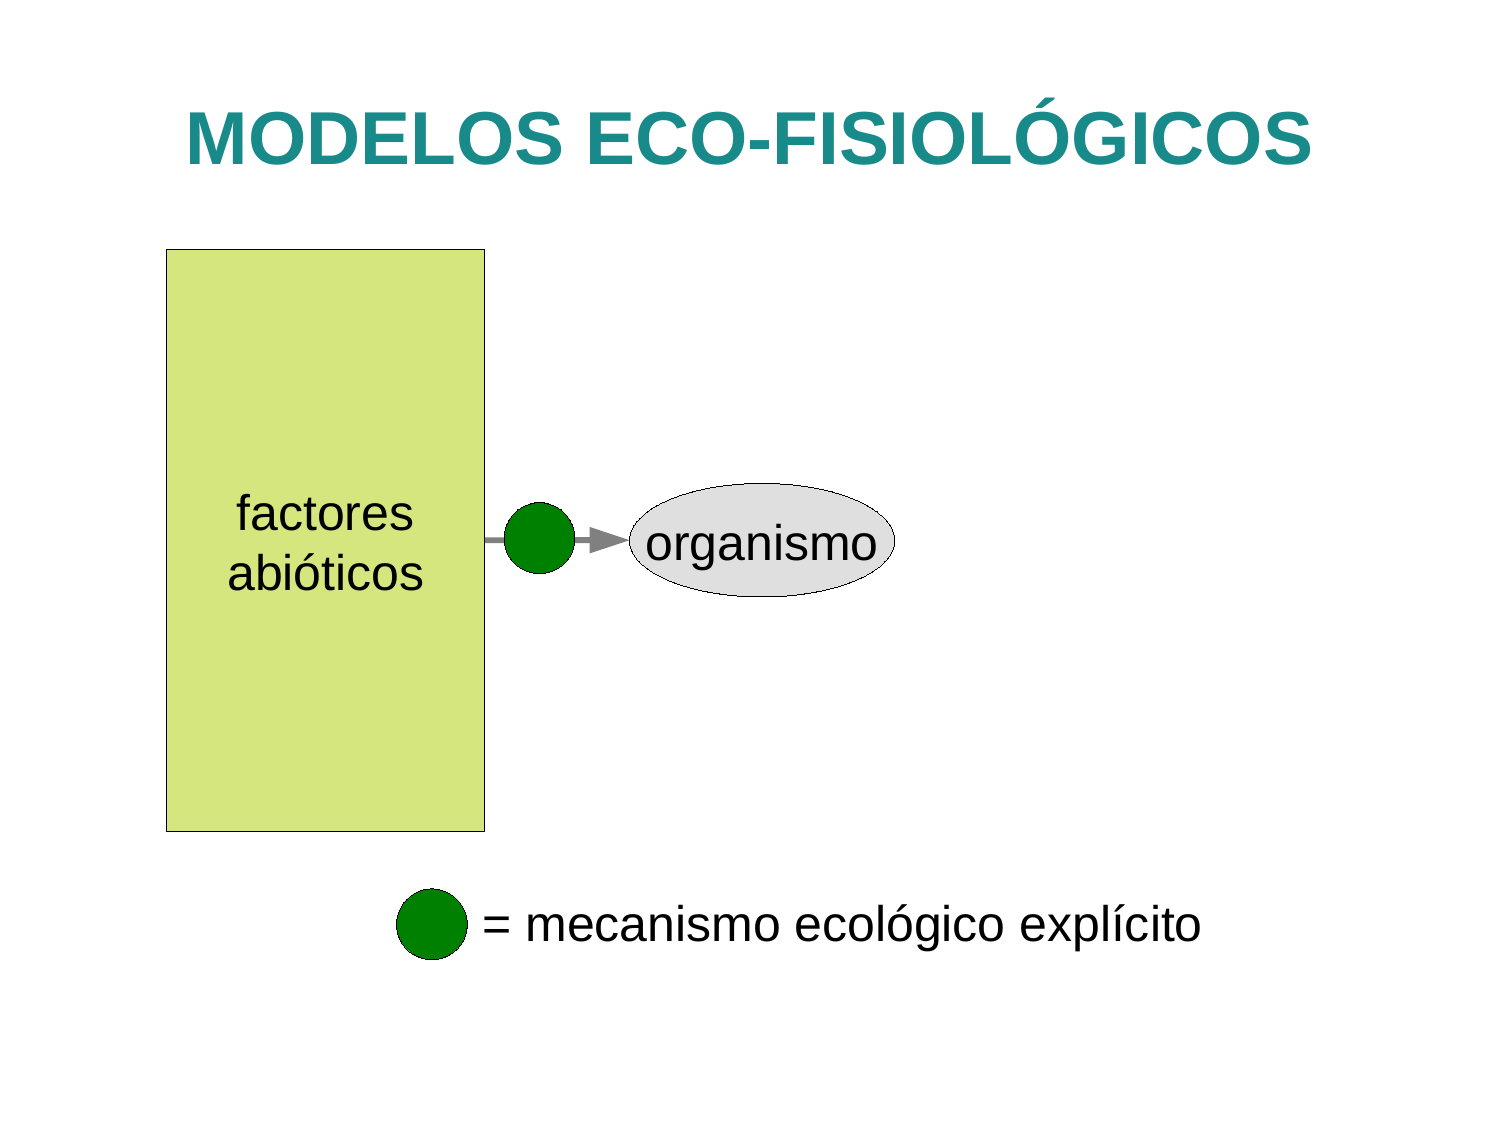

# MODELOS ECO-FISIOLÓGICOS
factores
abióticos
organismo
= mecanismo ecológico explícito